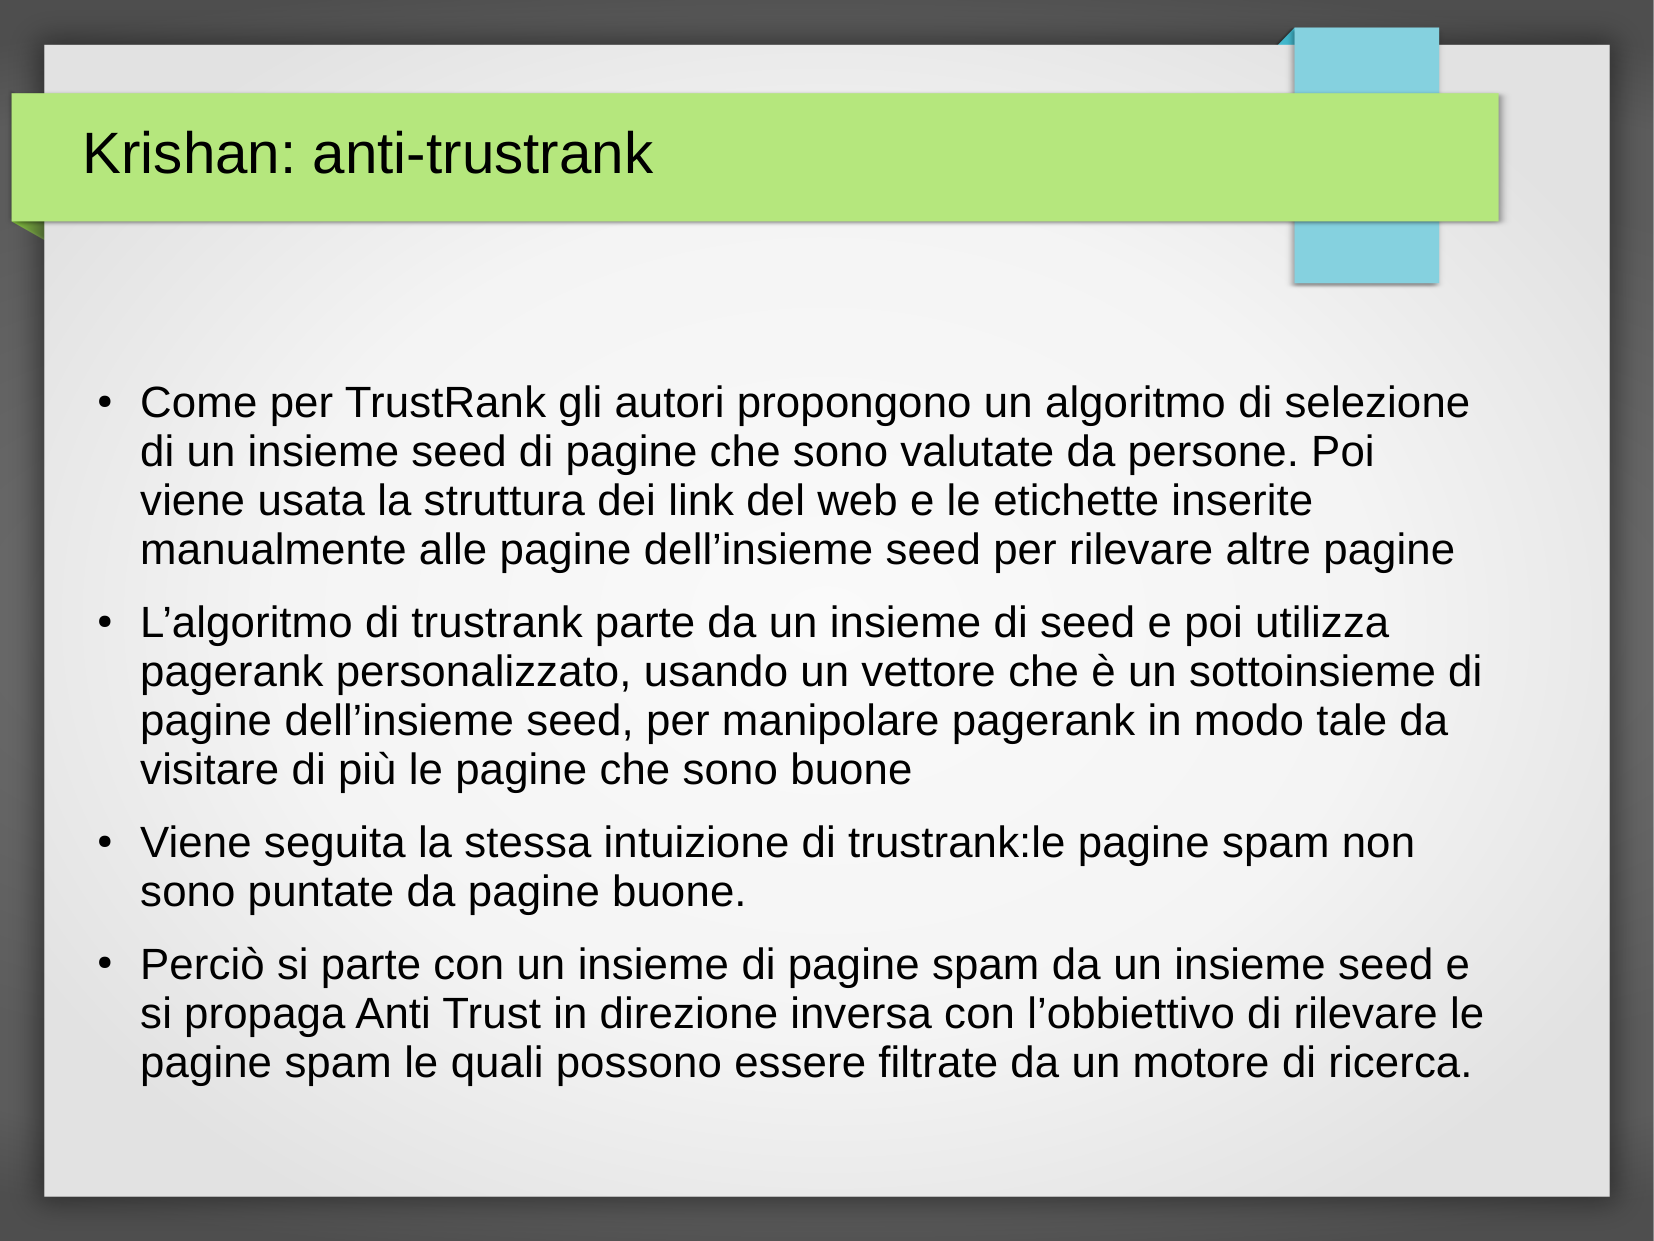

# Krishan: anti-trustrank
Come per TrustRank gli autori propongono un algoritmo di selezione di un insieme seed di pagine che sono valutate da persone. Poi viene usata la struttura dei link del web e le etichette inserite manualmente alle pagine dell’insieme seed per rilevare altre pagine
L’algoritmo di trustrank parte da un insieme di seed e poi utilizza pagerank personalizzato, usando un vettore che è un sottoinsieme di pagine dell’insieme seed, per manipolare pagerank in modo tale da visitare di più le pagine che sono buone
Viene seguita la stessa intuizione di trustrank:le pagine spam non sono puntate da pagine buone.
Perciò si parte con un insieme di pagine spam da un insieme seed e si propaga Anti Trust in direzione inversa con l’obbiettivo di rilevare le pagine spam le quali possono essere filtrate da un motore di ricerca.